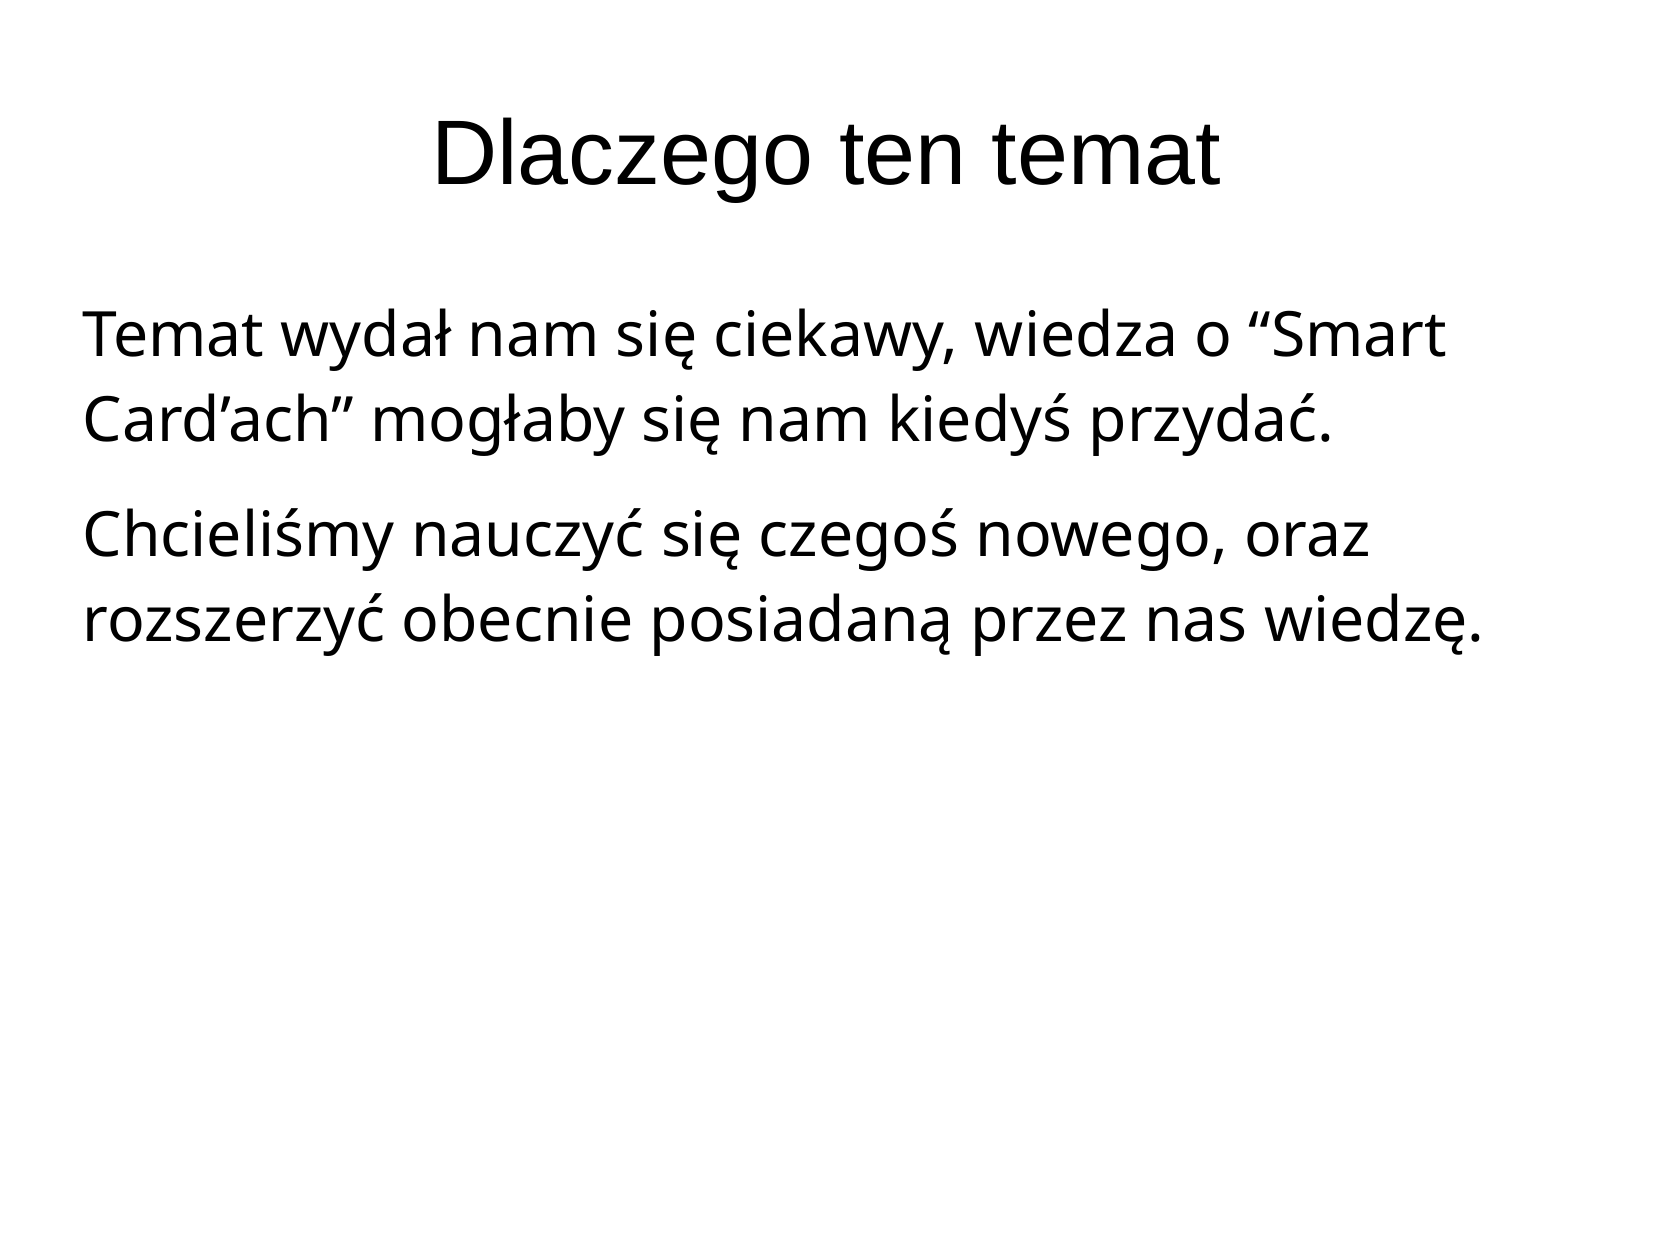

# Dlaczego ten temat
Temat wydał nam się ciekawy, wiedza o “Smart Card’ach” mogłaby się nam kiedyś przydać.
Chcieliśmy nauczyć się czegoś nowego, oraz rozszerzyć obecnie posiadaną przez nas wiedzę.